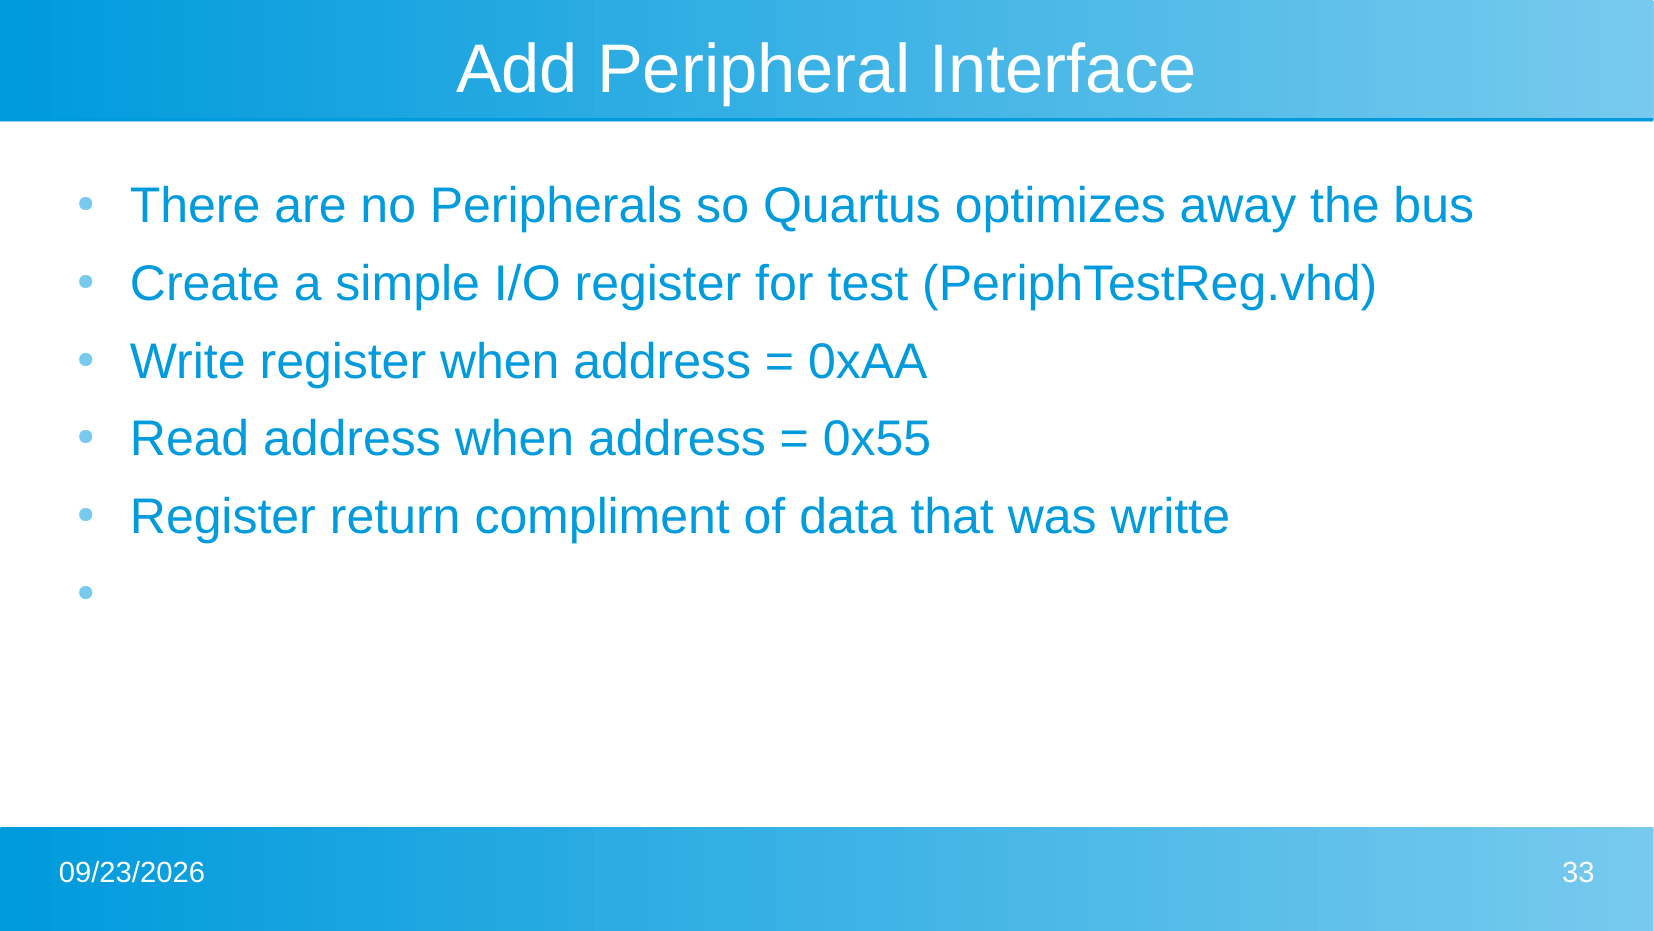

# Add Peripheral Interface
There are no Peripherals so Quartus optimizes away the bus
Create a simple I/O register for test (PeriphTestReg.vhd)
Write register when address = 0xAA
Read address when address = 0x55
Register return compliment of data that was writte
33